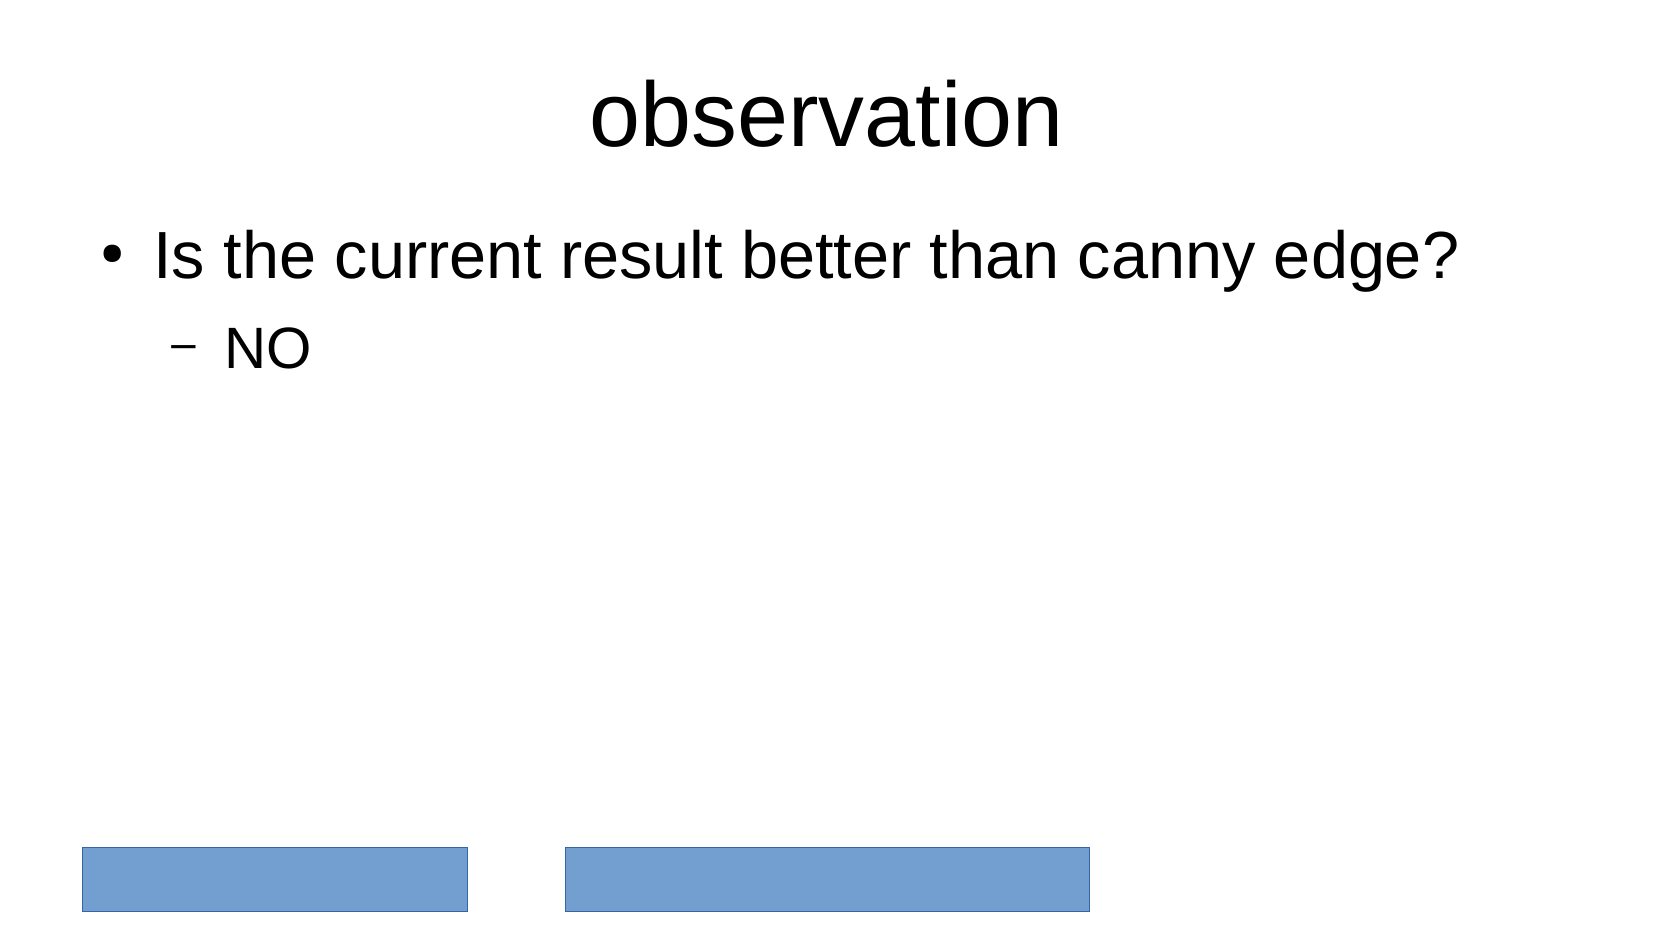

# observation
Is the current result better than canny edge?
NO